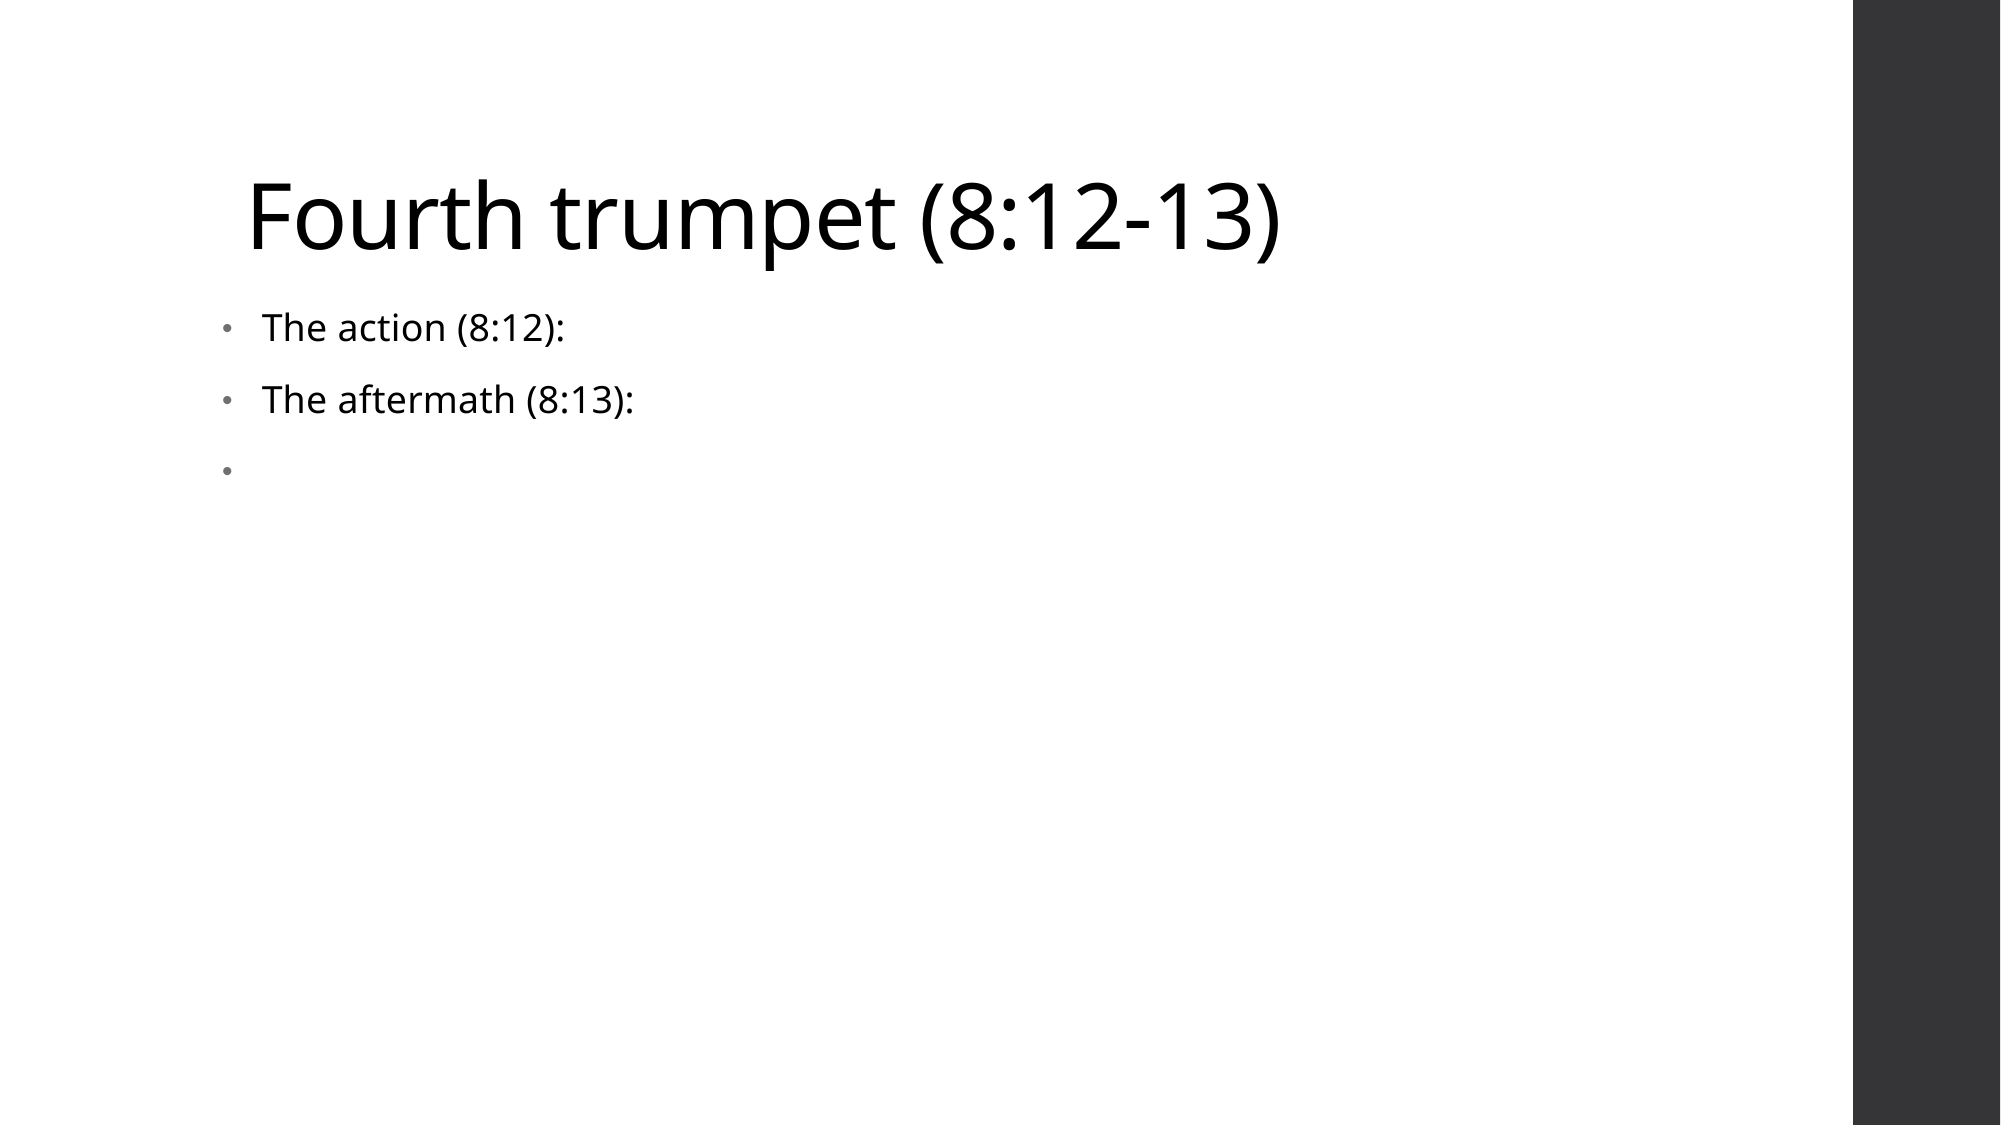

# Fourth trumpet (8:12-13)
 The action (8:12):
 The aftermath (8:13):